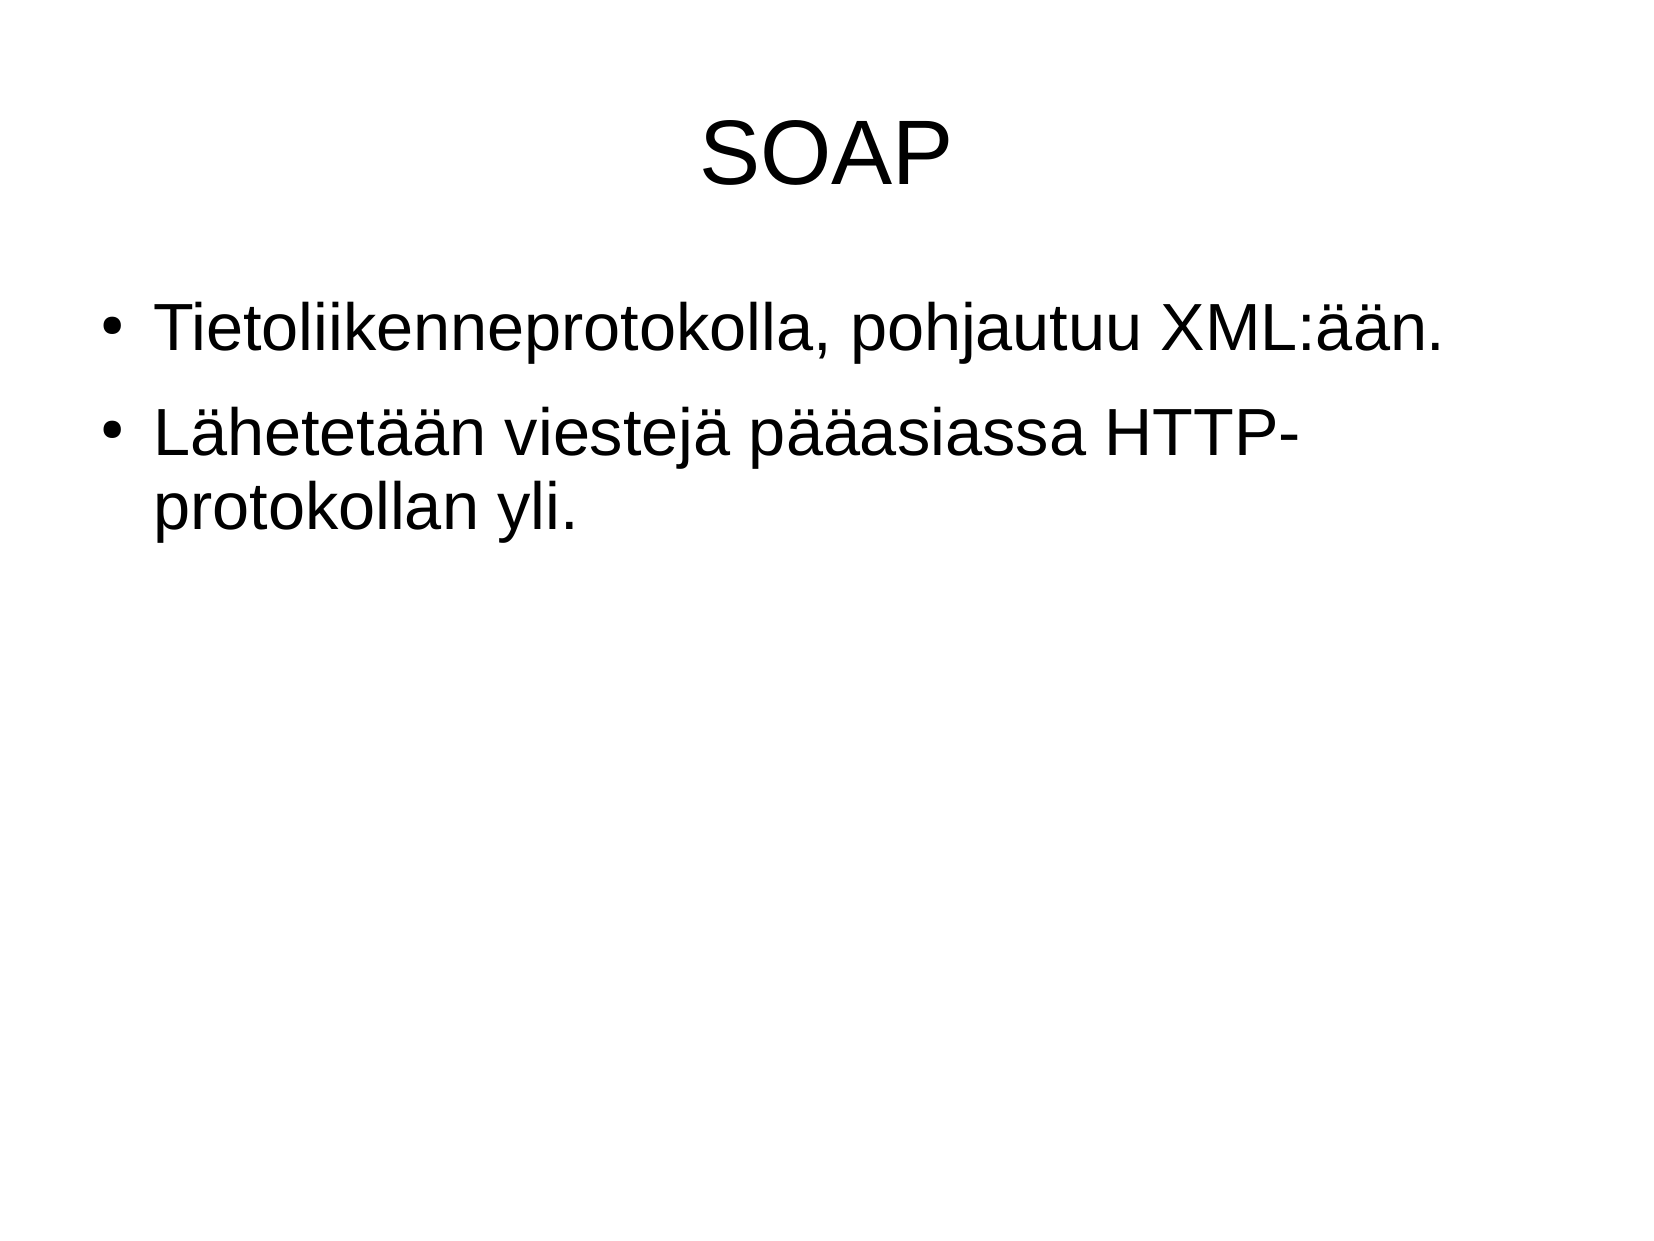

# SOAP
Tietoliikenneprotokolla, pohjautuu XML:ään.
Lähetetään viestejä pääasiassa HTTP-protokollan yli.